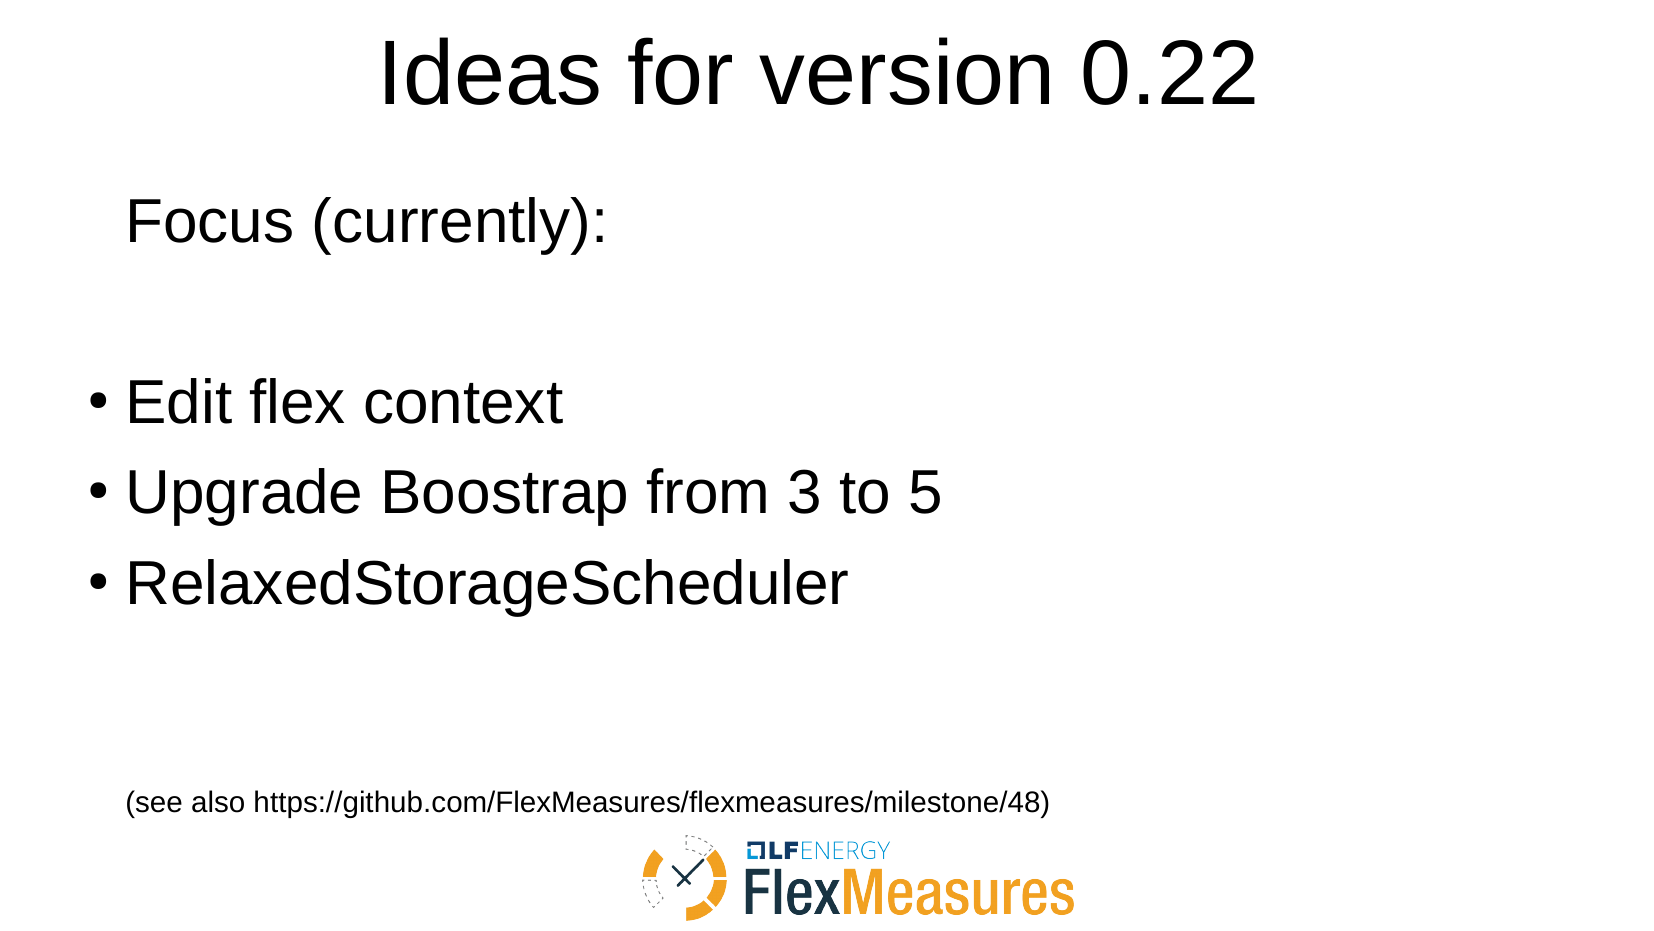

# Ideas for version 0.22
Focus (currently):
Edit flex context
Upgrade Boostrap from 3 to 5
RelaxedStorageScheduler
(see also https://github.com/FlexMeasures/flexmeasures/milestone/48)